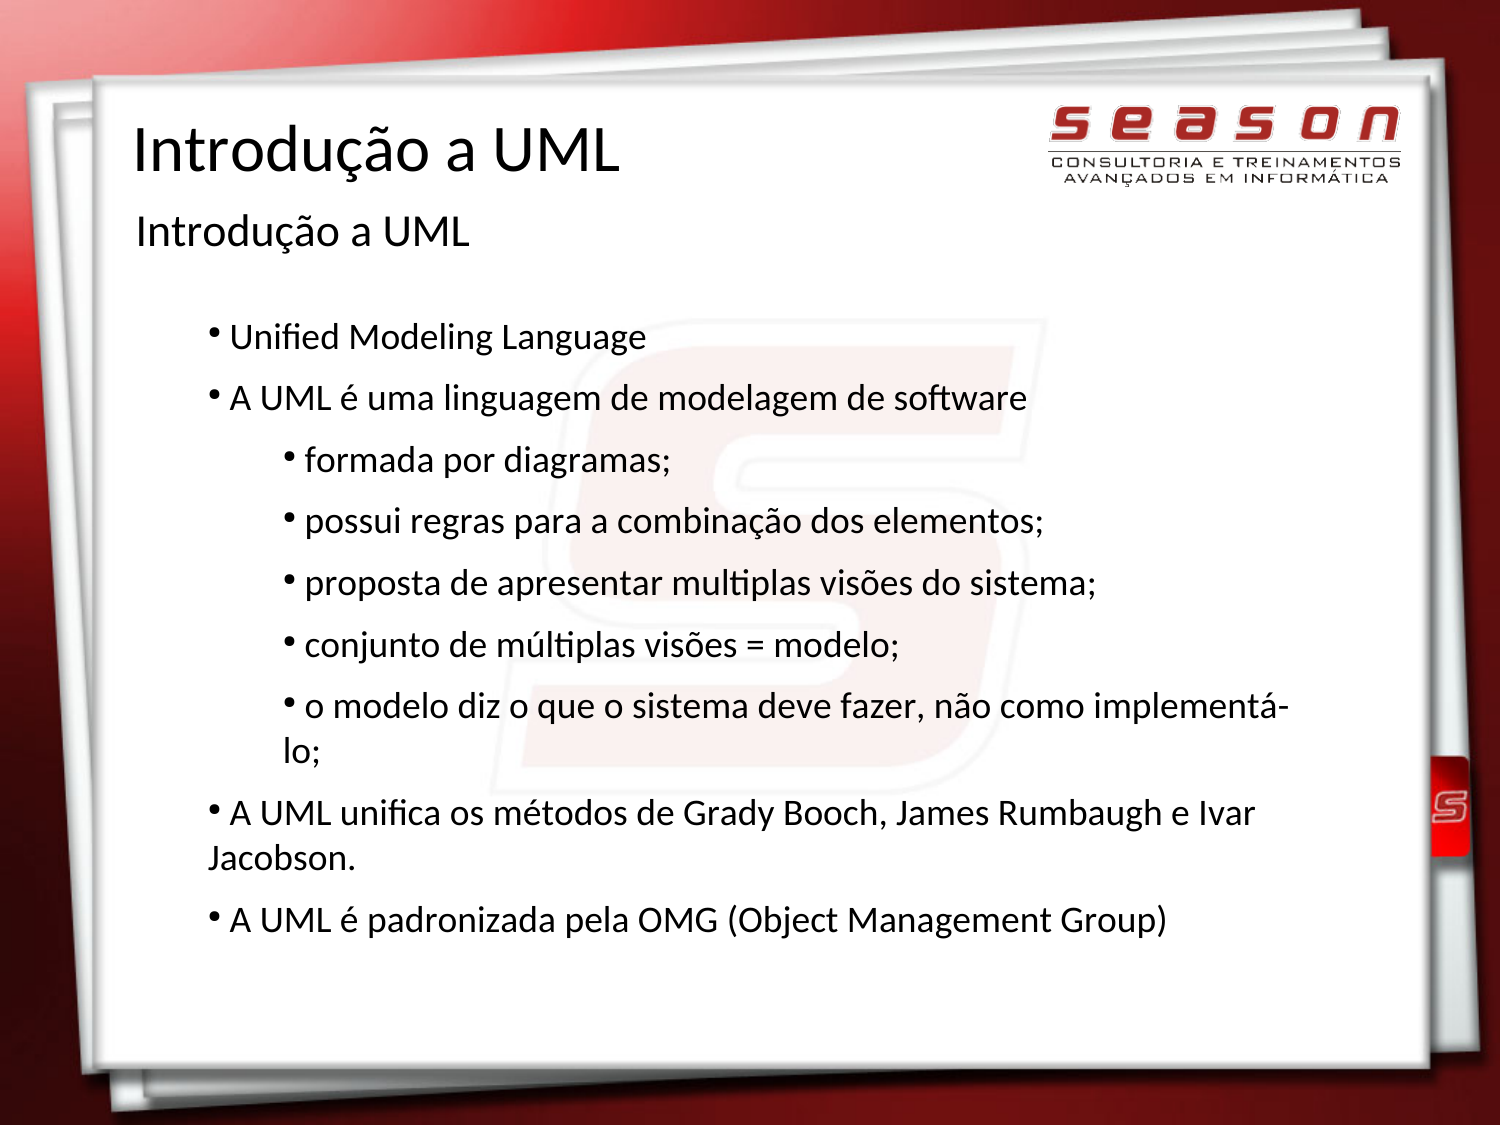

# Introdução a UML
Introdução a UML
 Unified Modeling Language
 A UML é uma linguagem de modelagem de software
 formada por diagramas;
 possui regras para a combinação dos elementos;
 proposta de apresentar multiplas visões do sistema;
 conjunto de múltiplas visões = modelo;
 o modelo diz o que o sistema deve fazer, não como implementá-lo;
 A UML unifica os métodos de Grady Booch, James Rumbaugh e Ivar Jacobson.
 A UML é padronizada pela OMG (Object Management Group)